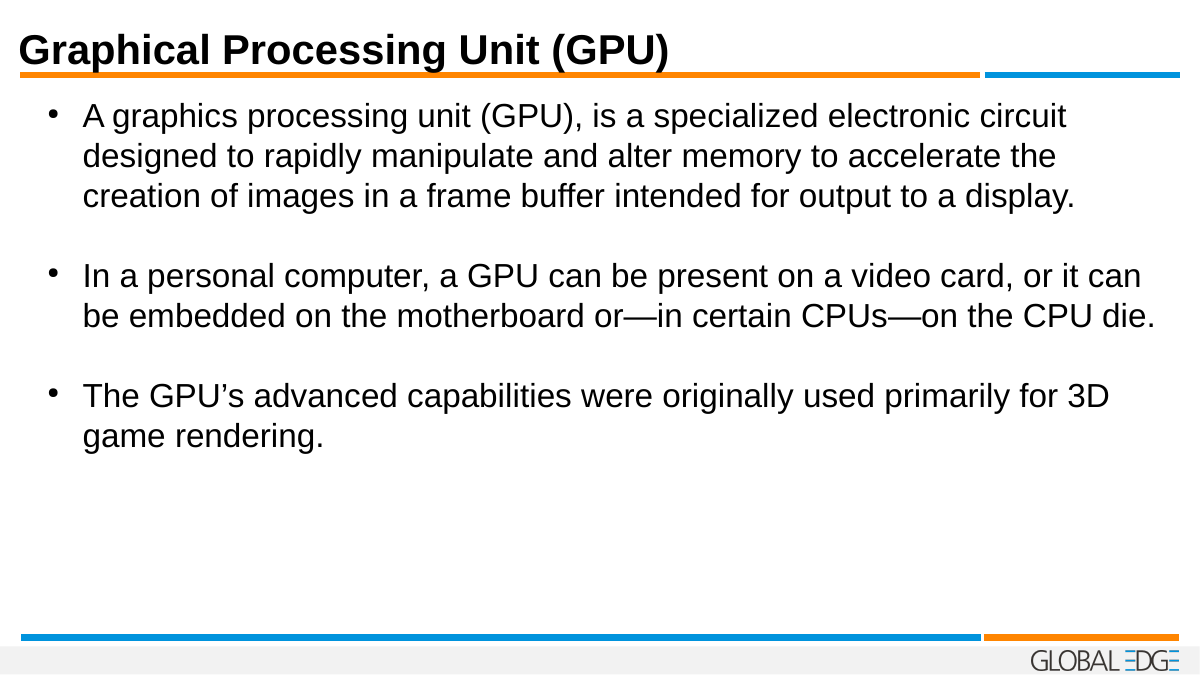

Graphical Processing Unit (GPU)
A graphics processing unit (GPU), is a specialized electronic circuit designed to rapidly manipulate and alter memory to accelerate the creation of images in a frame buffer intended for output to a display.
In a personal computer, a GPU can be present on a video card, or it can be embedded on the motherboard or—in certain CPUs—on the CPU die.
The GPU’s advanced capabilities were originally used primarily for 3D game rendering.